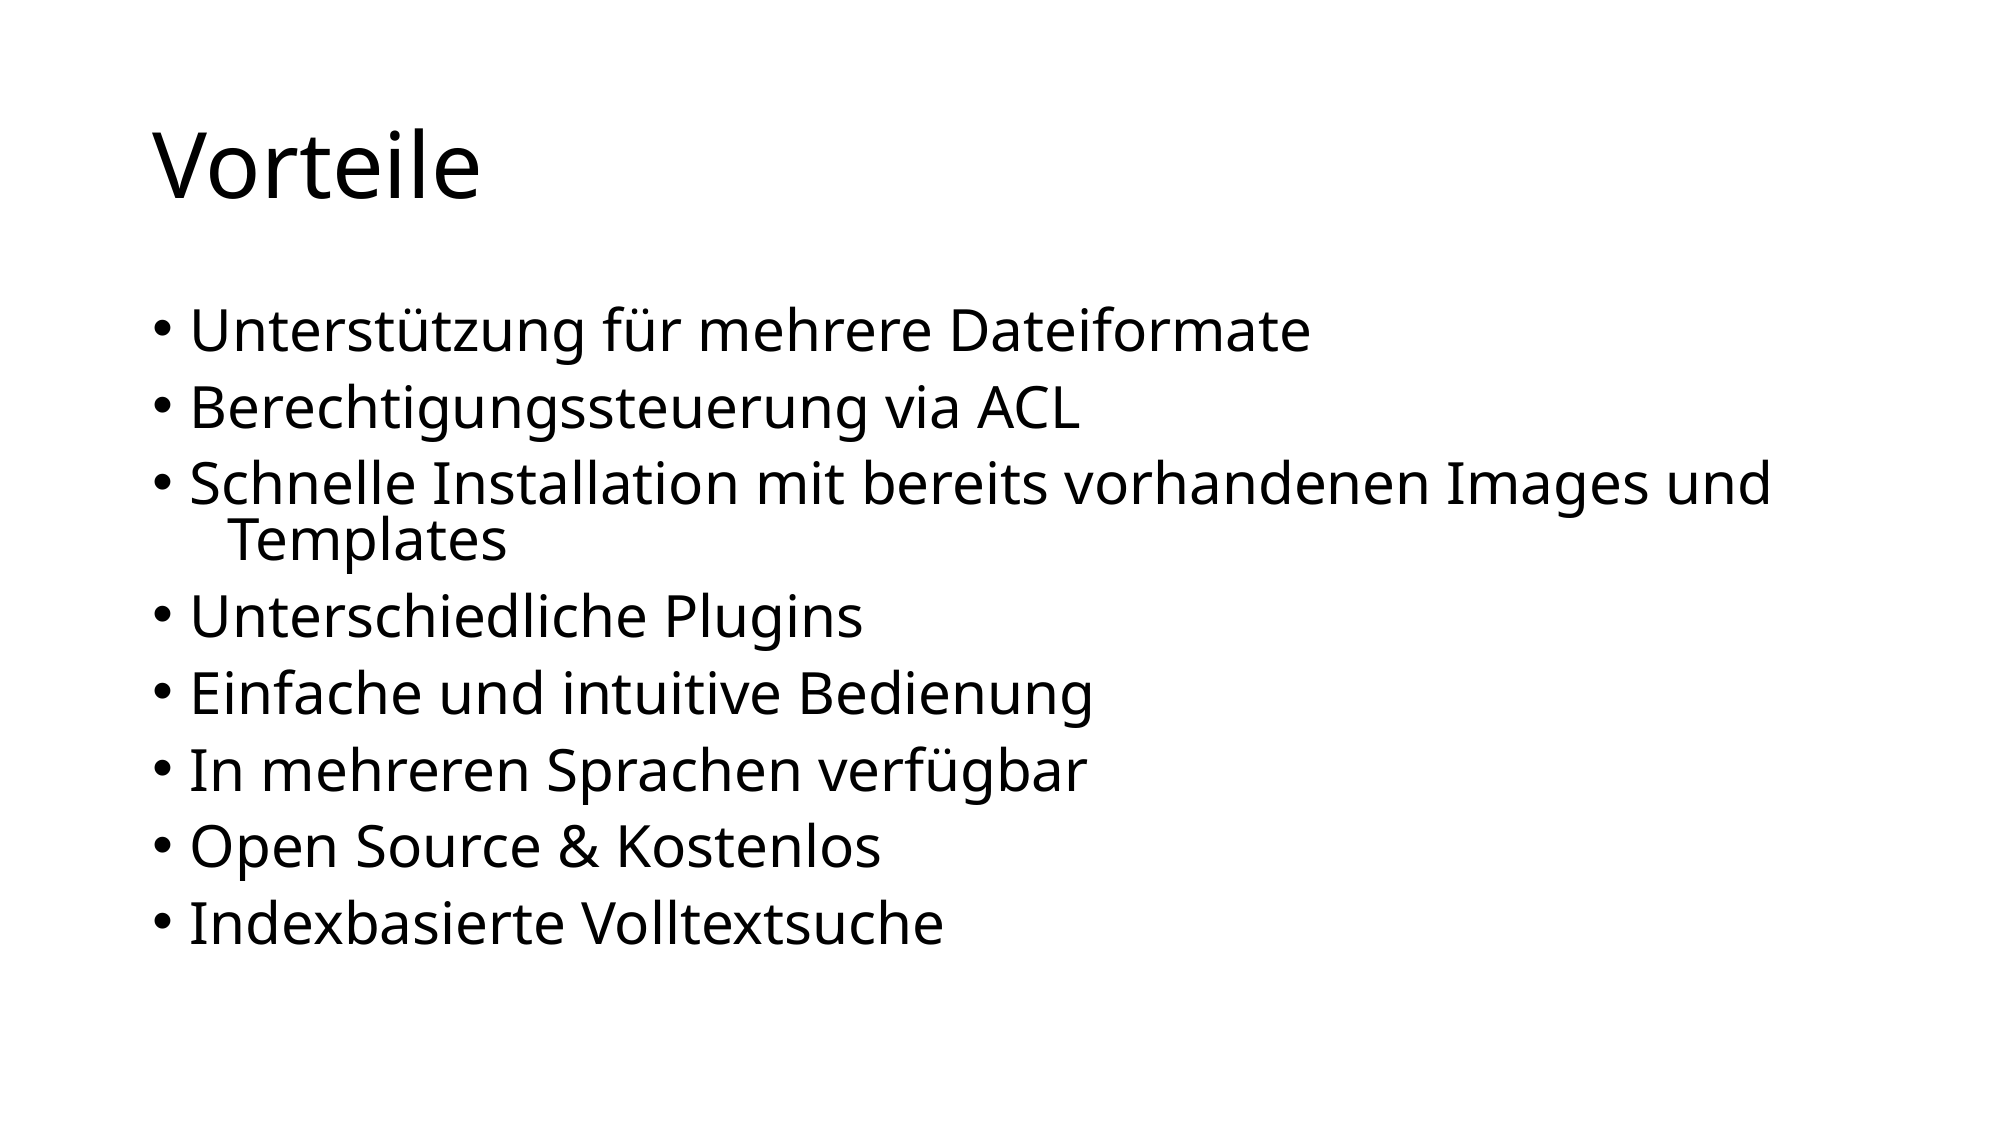

# Vorteile
Unterstützung für mehrere Dateiformate
Berechtigungssteuerung via ACL
Schnelle Installation mit bereits vorhandenen Images und Templates
Unterschiedliche Plugins
Einfache und intuitive Bedienung
In mehreren Sprachen verfügbar
Open Source & Kostenlos
Indexbasierte Volltextsuche